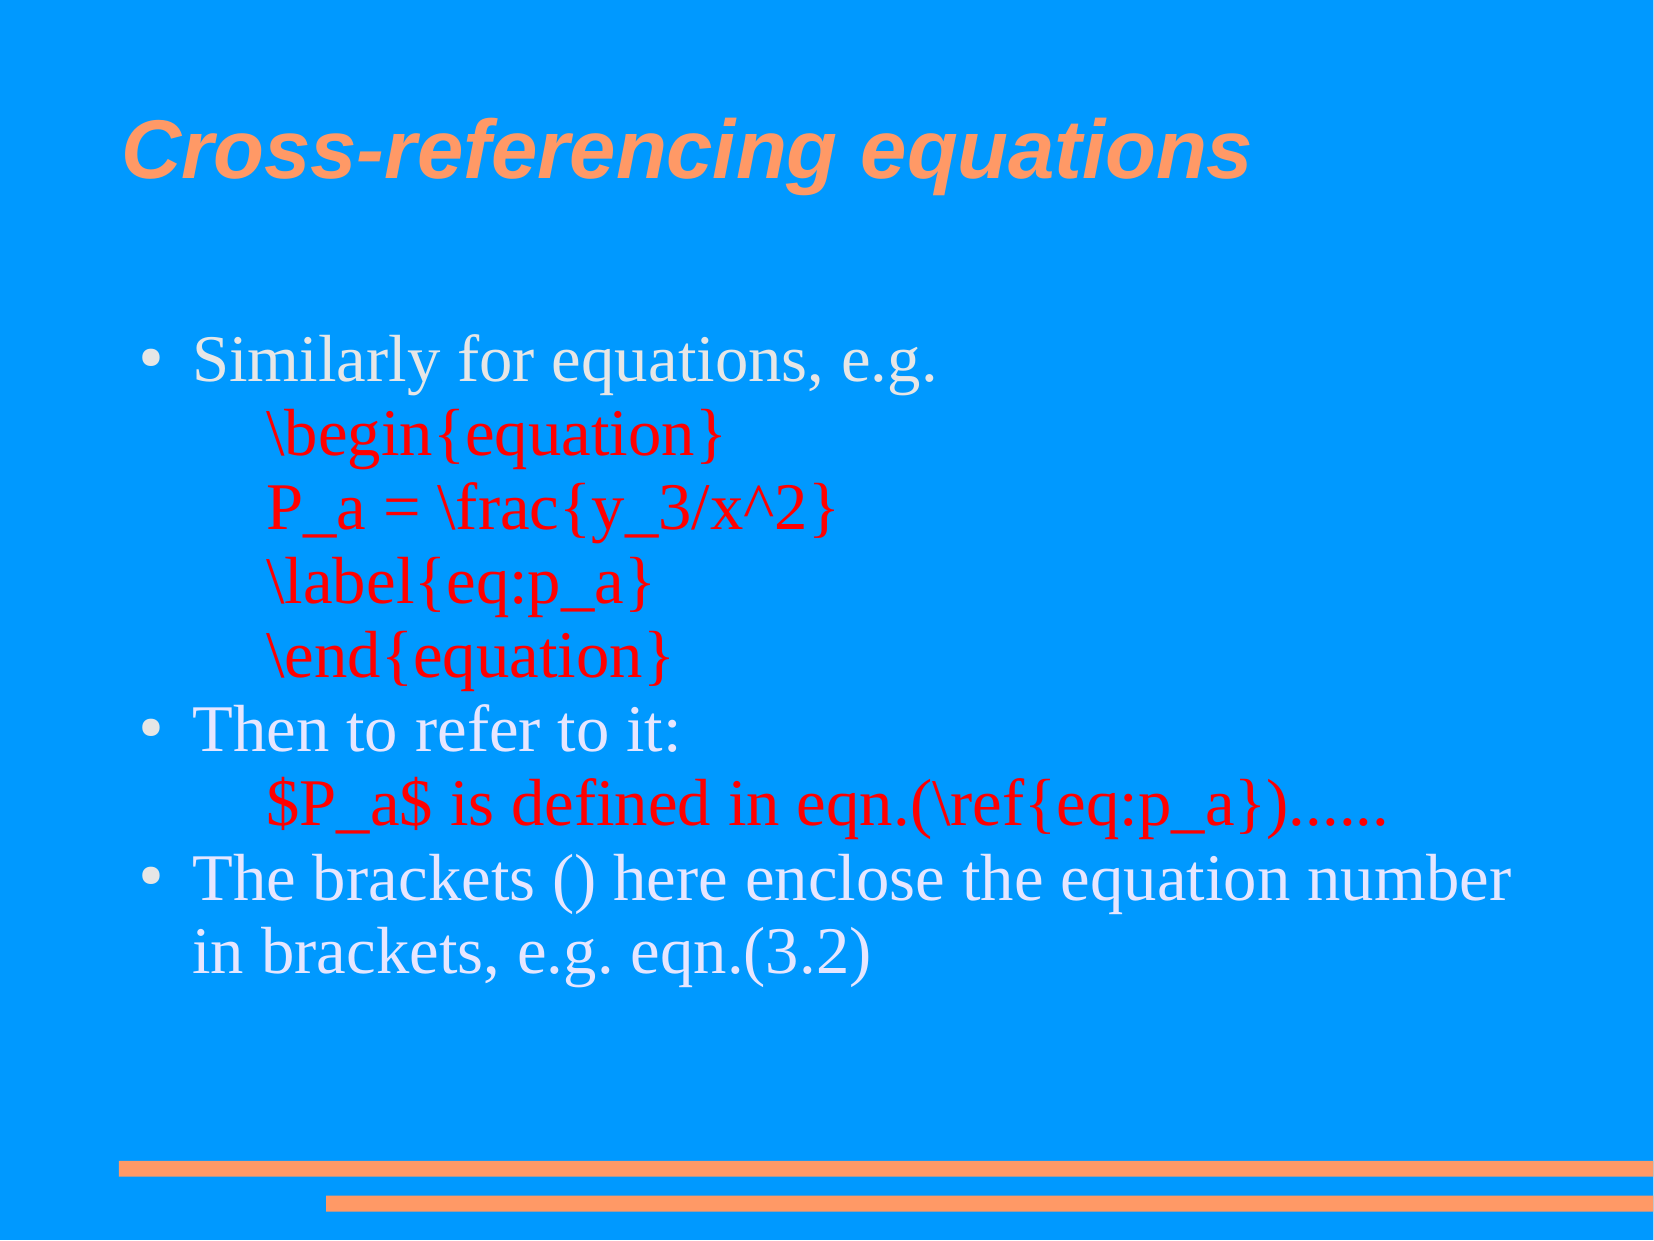

# Cross-referencing equations
Similarly for equations, e.g.									\begin{equation}												P_a = \frac{y_3/x^2}											\label{eq:p_a}													\end{equation}
Then to refer to it:													$P_a$ is defined in eqn.(\ref{eq:p_a})......
The brackets () here enclose the equation number in brackets, e.g. eqn.(3.2)